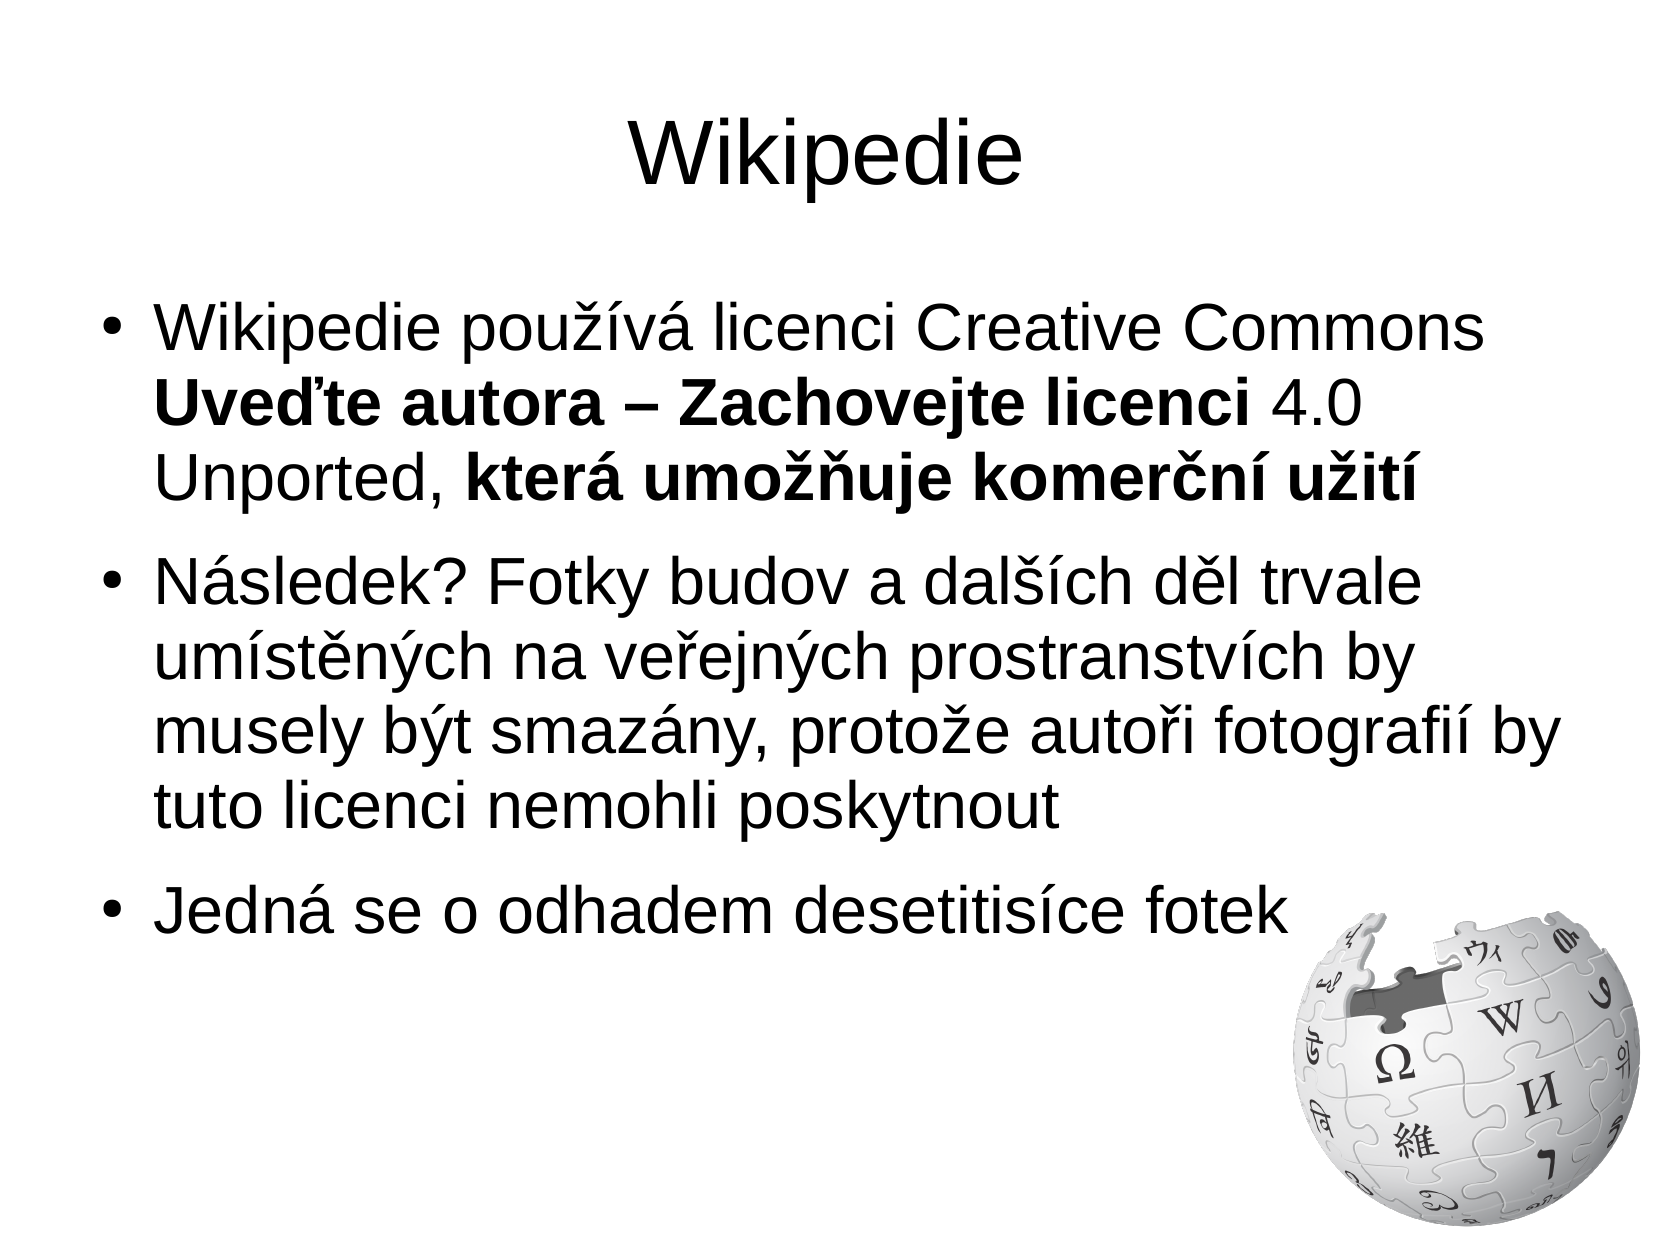

# Wikipedie
Wikipedie používá licenci Creative Commons Uveďte autora – Zachovejte licenci 4.0 Unported, která umožňuje komerční užití
Následek? Fotky budov a dalších děl trvale umístěných na veřejných prostranstvích by musely být smazány, protože autoři fotografií by tuto licenci nemohli poskytnout
Jedná se o odhadem desetitisíce fotek